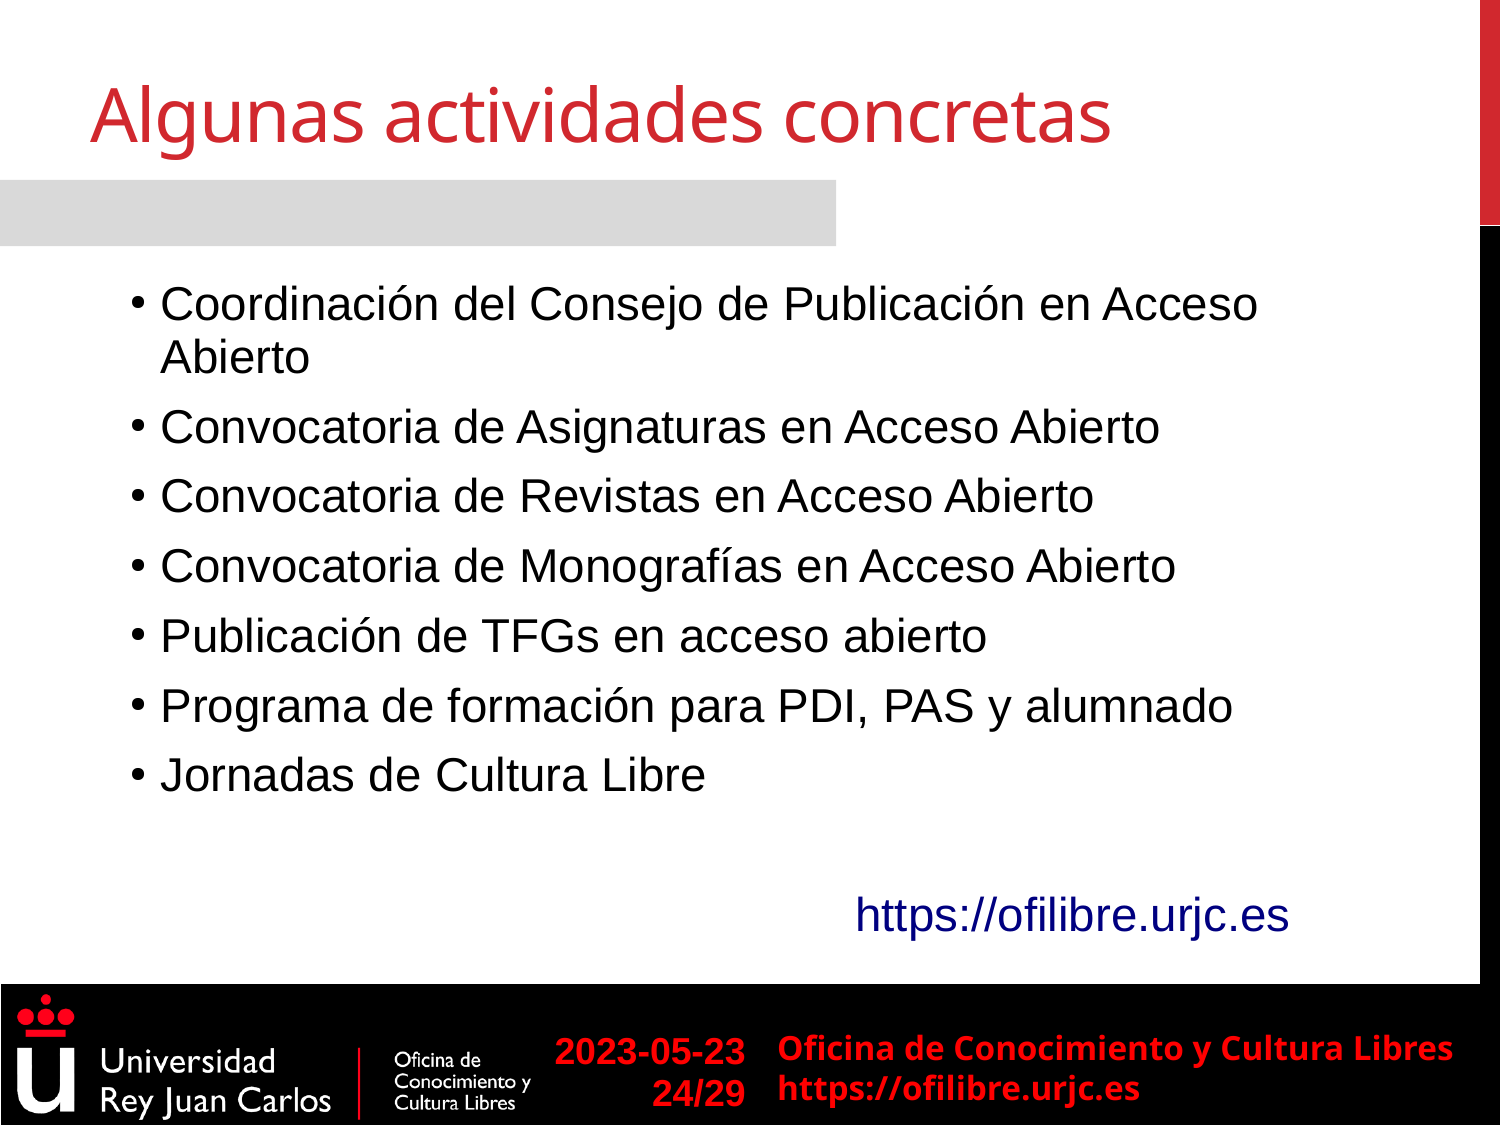

Algunas actividades concretas
# Coordinación del Consejo de Publicación en Acceso Abierto
Convocatoria de Asignaturas en Acceso Abierto
Convocatoria de Revistas en Acceso Abierto
Convocatoria de Monografías en Acceso Abierto
Publicación de TFGs en acceso abierto
Programa de formación para PDI, PAS y alumnado
Jornadas de Cultura Libre
 https://ofilibre.urjc.es